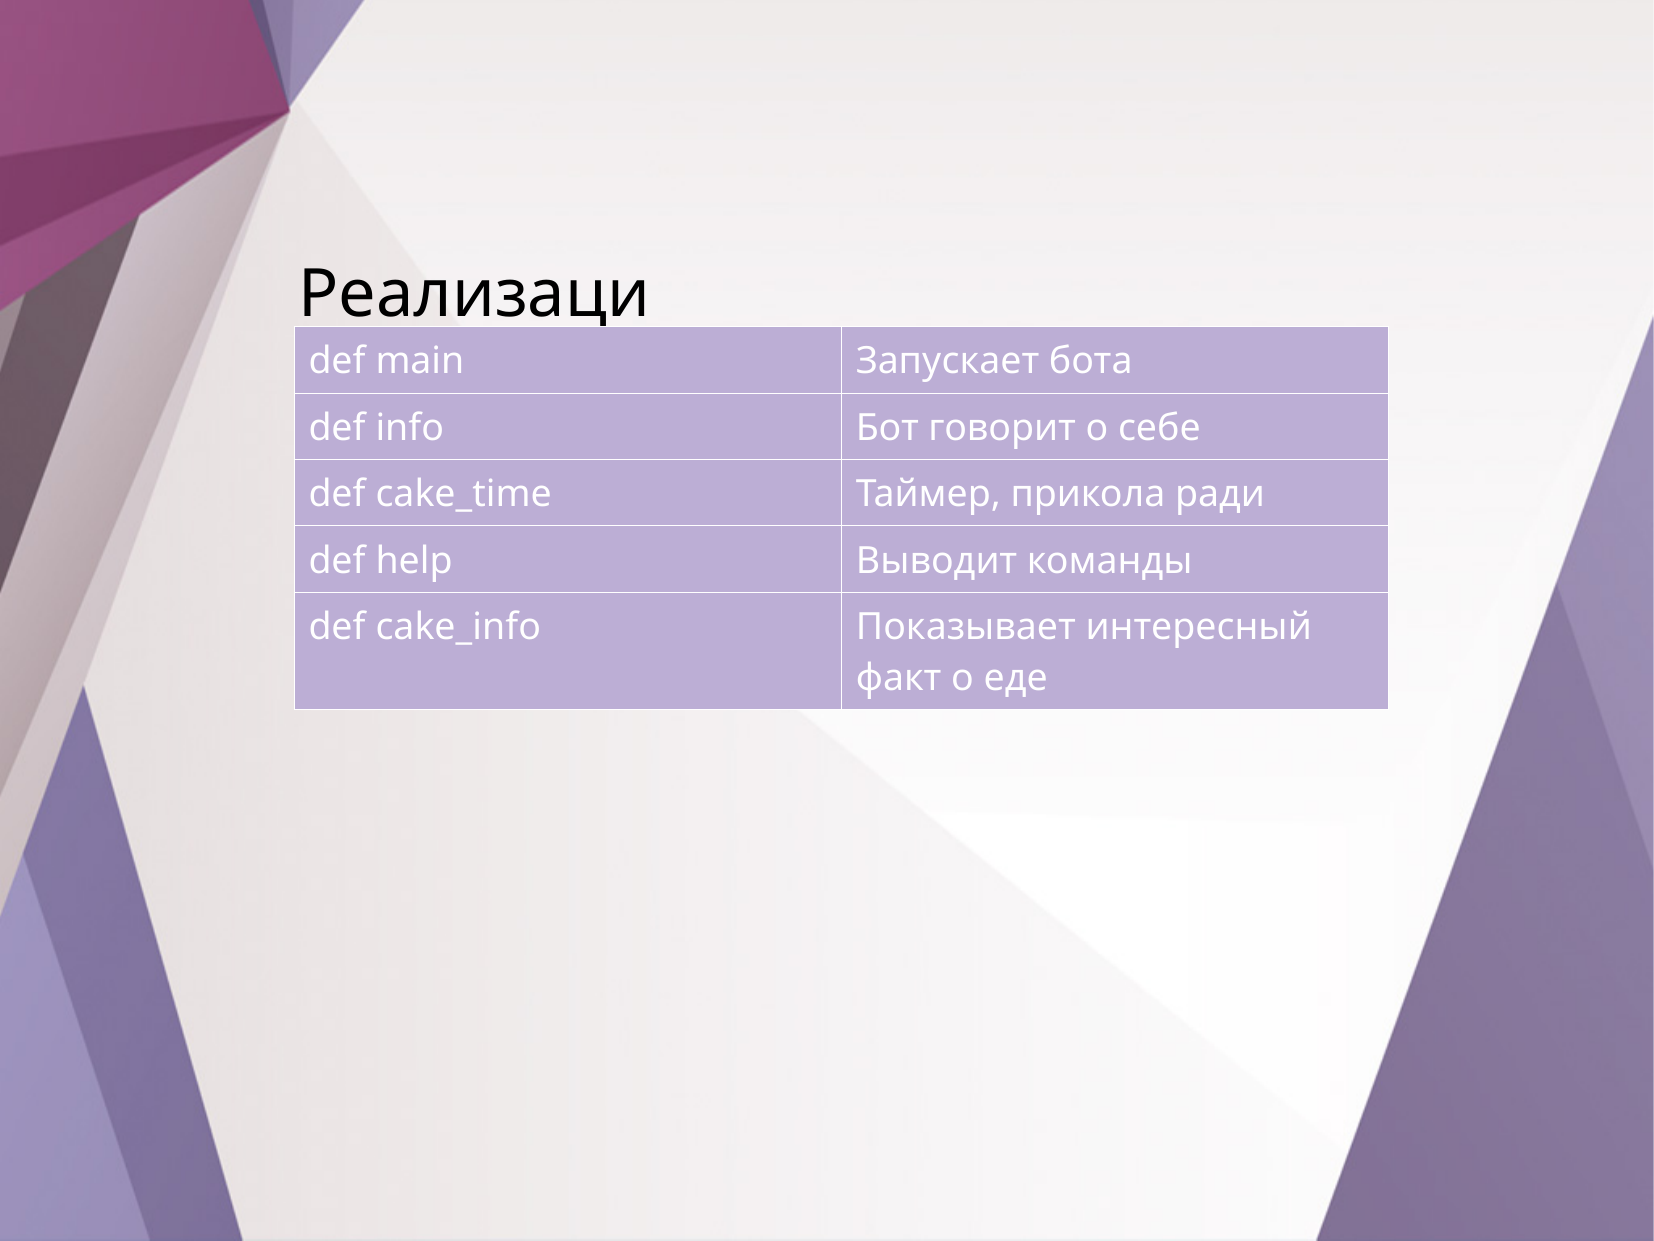

Реализация
| def main | Запускает бота |
| --- | --- |
| def info | Бот говорит о себе |
| def cake\_time | Таймер, прикола ради |
| def help | Выводит команды |
| def cake\_info | Показывает интересный факт о еде |